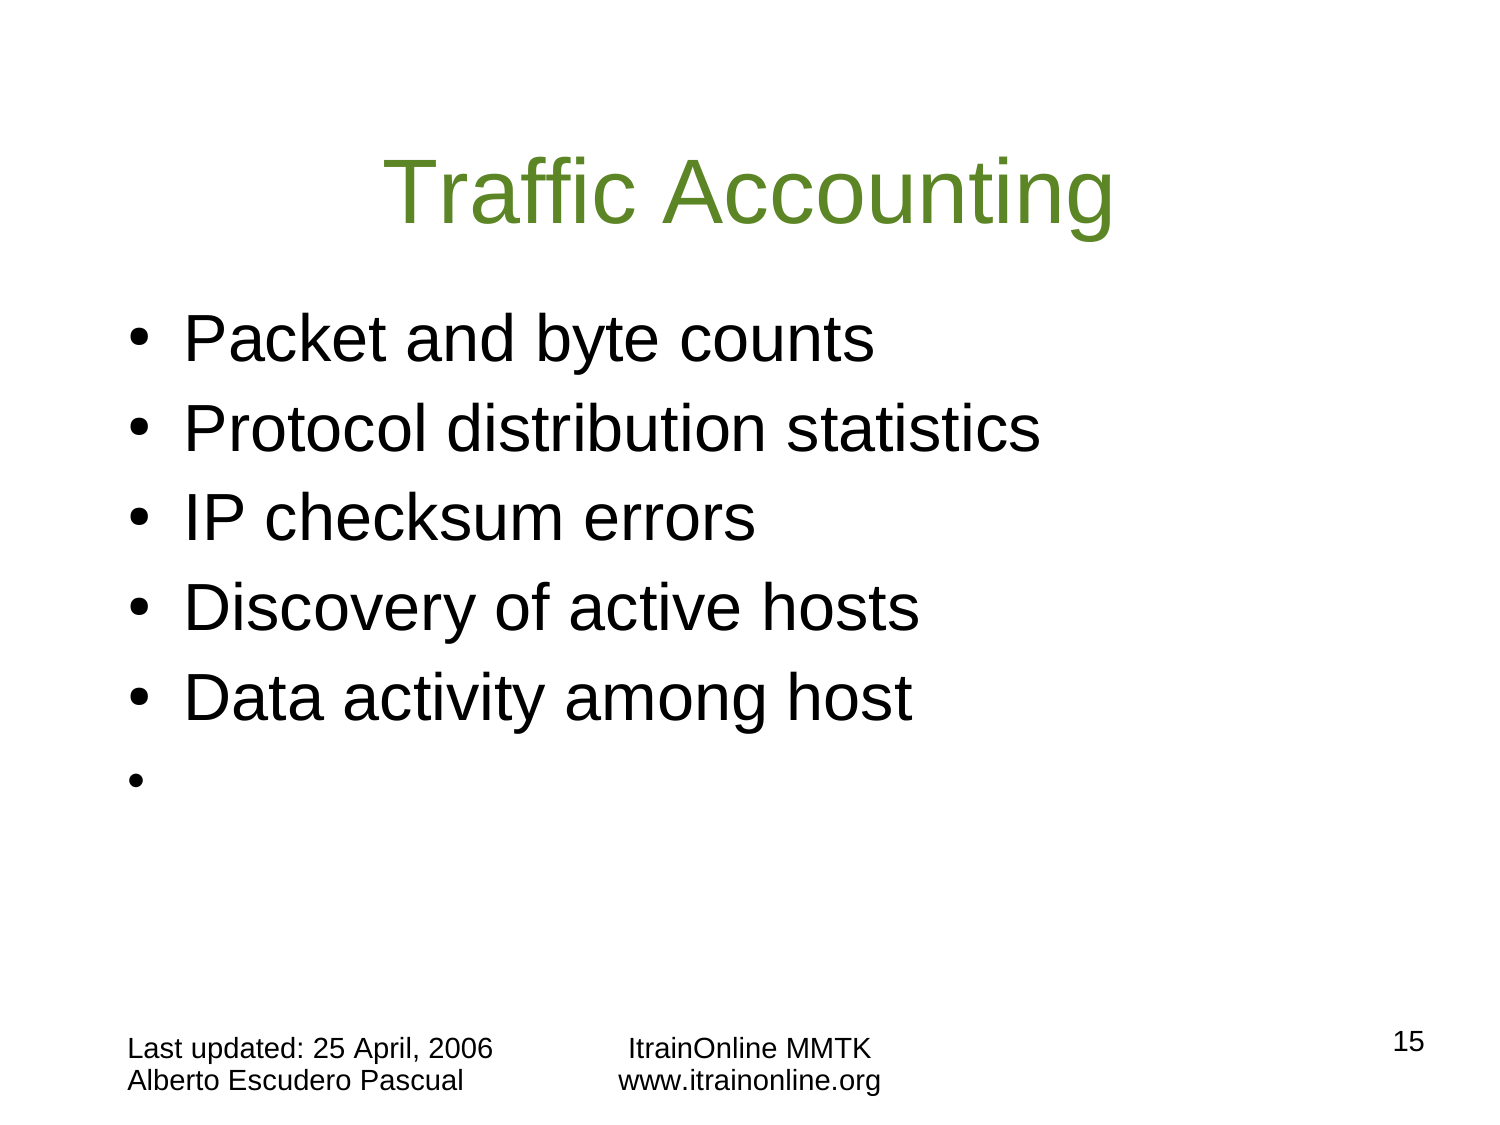

Traffic Accounting
Packet and byte counts
Protocol distribution statistics
IP checksum errors
Discovery of active hosts
Data activity among host
15